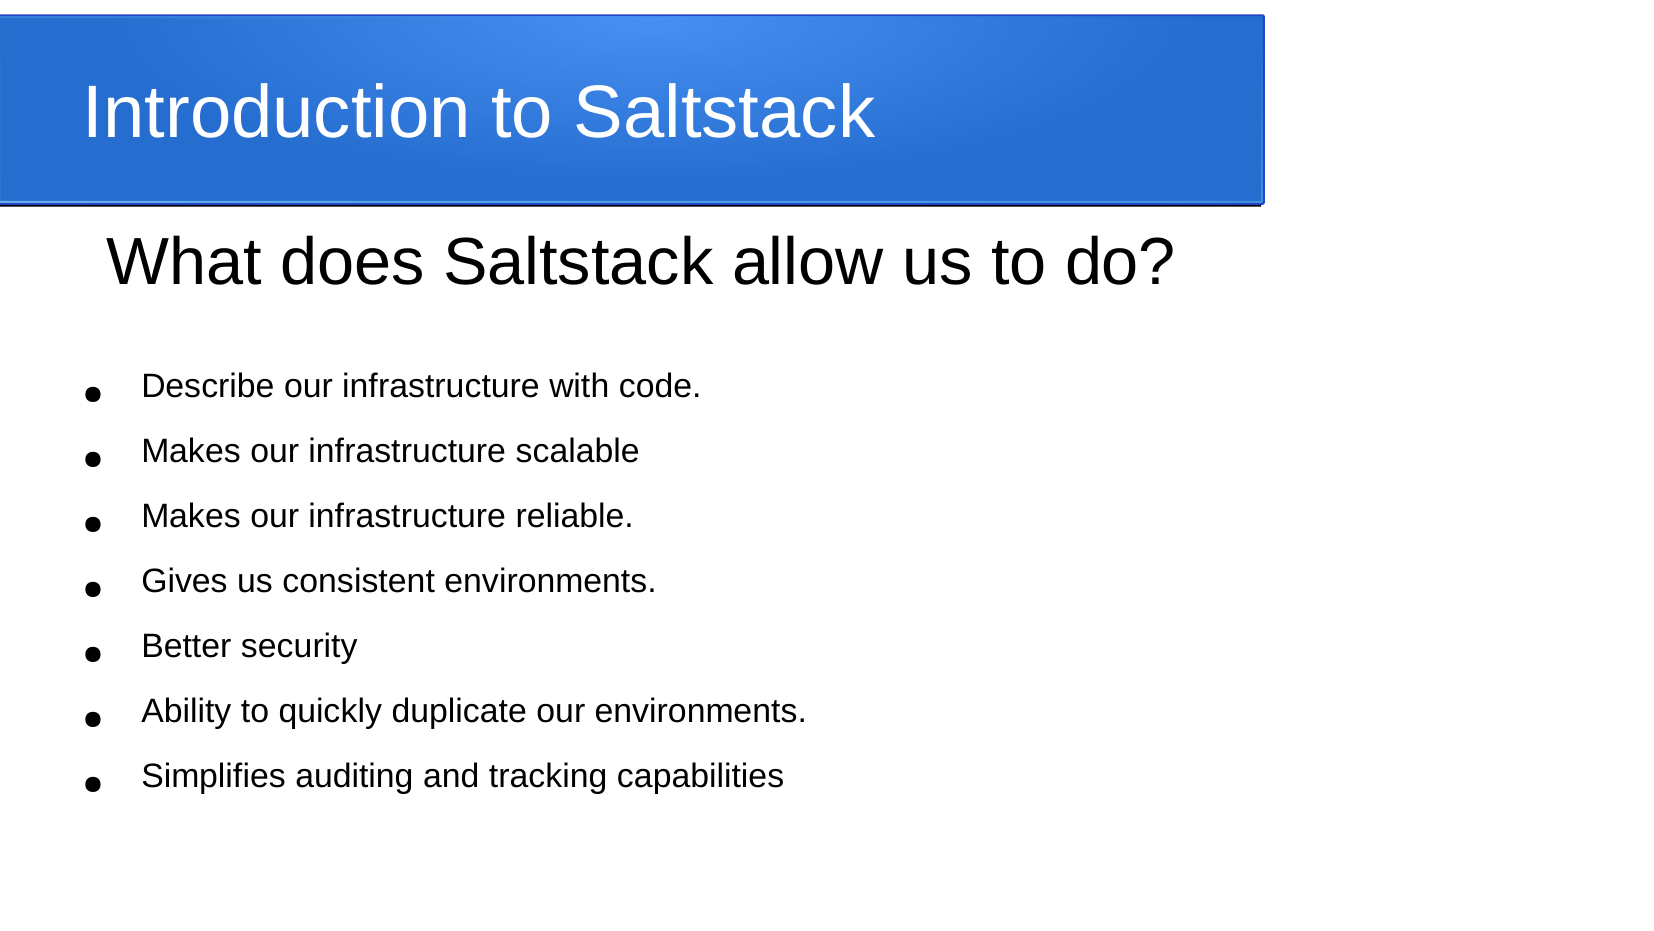

# Introduction to Saltstack
What does Saltstack allow us to do?
 Describe our infrastructure with code.
 Makes our infrastructure scalable
 Makes our infrastructure reliable.
 Gives us consistent environments.
 Better security
 Ability to quickly duplicate our environments.
 Simplifies auditing and tracking capabilities